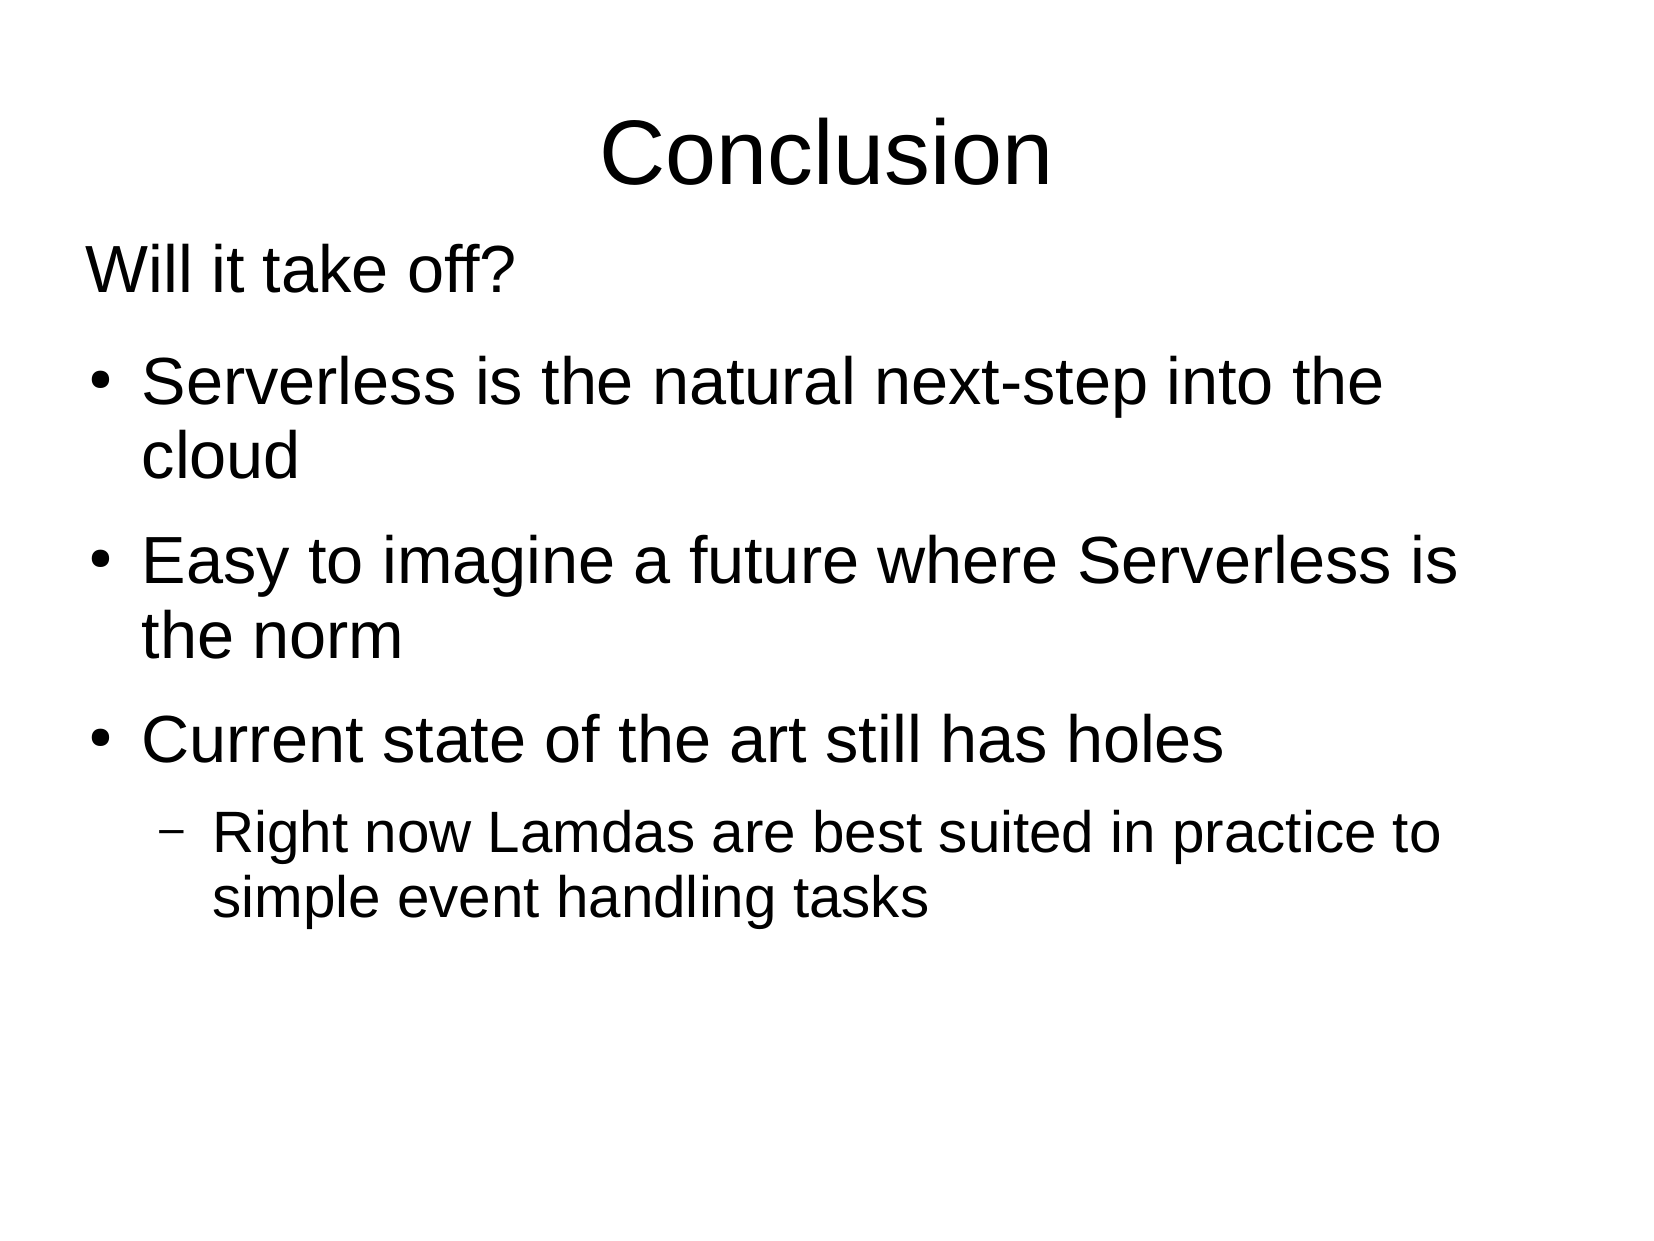

# Conclusion
Will it take off?
Serverless is the natural next-step into the cloud
Easy to imagine a future where Serverless is the norm
Current state of the art still has holes
Right now Lamdas are best suited in practice to simple event handling tasks